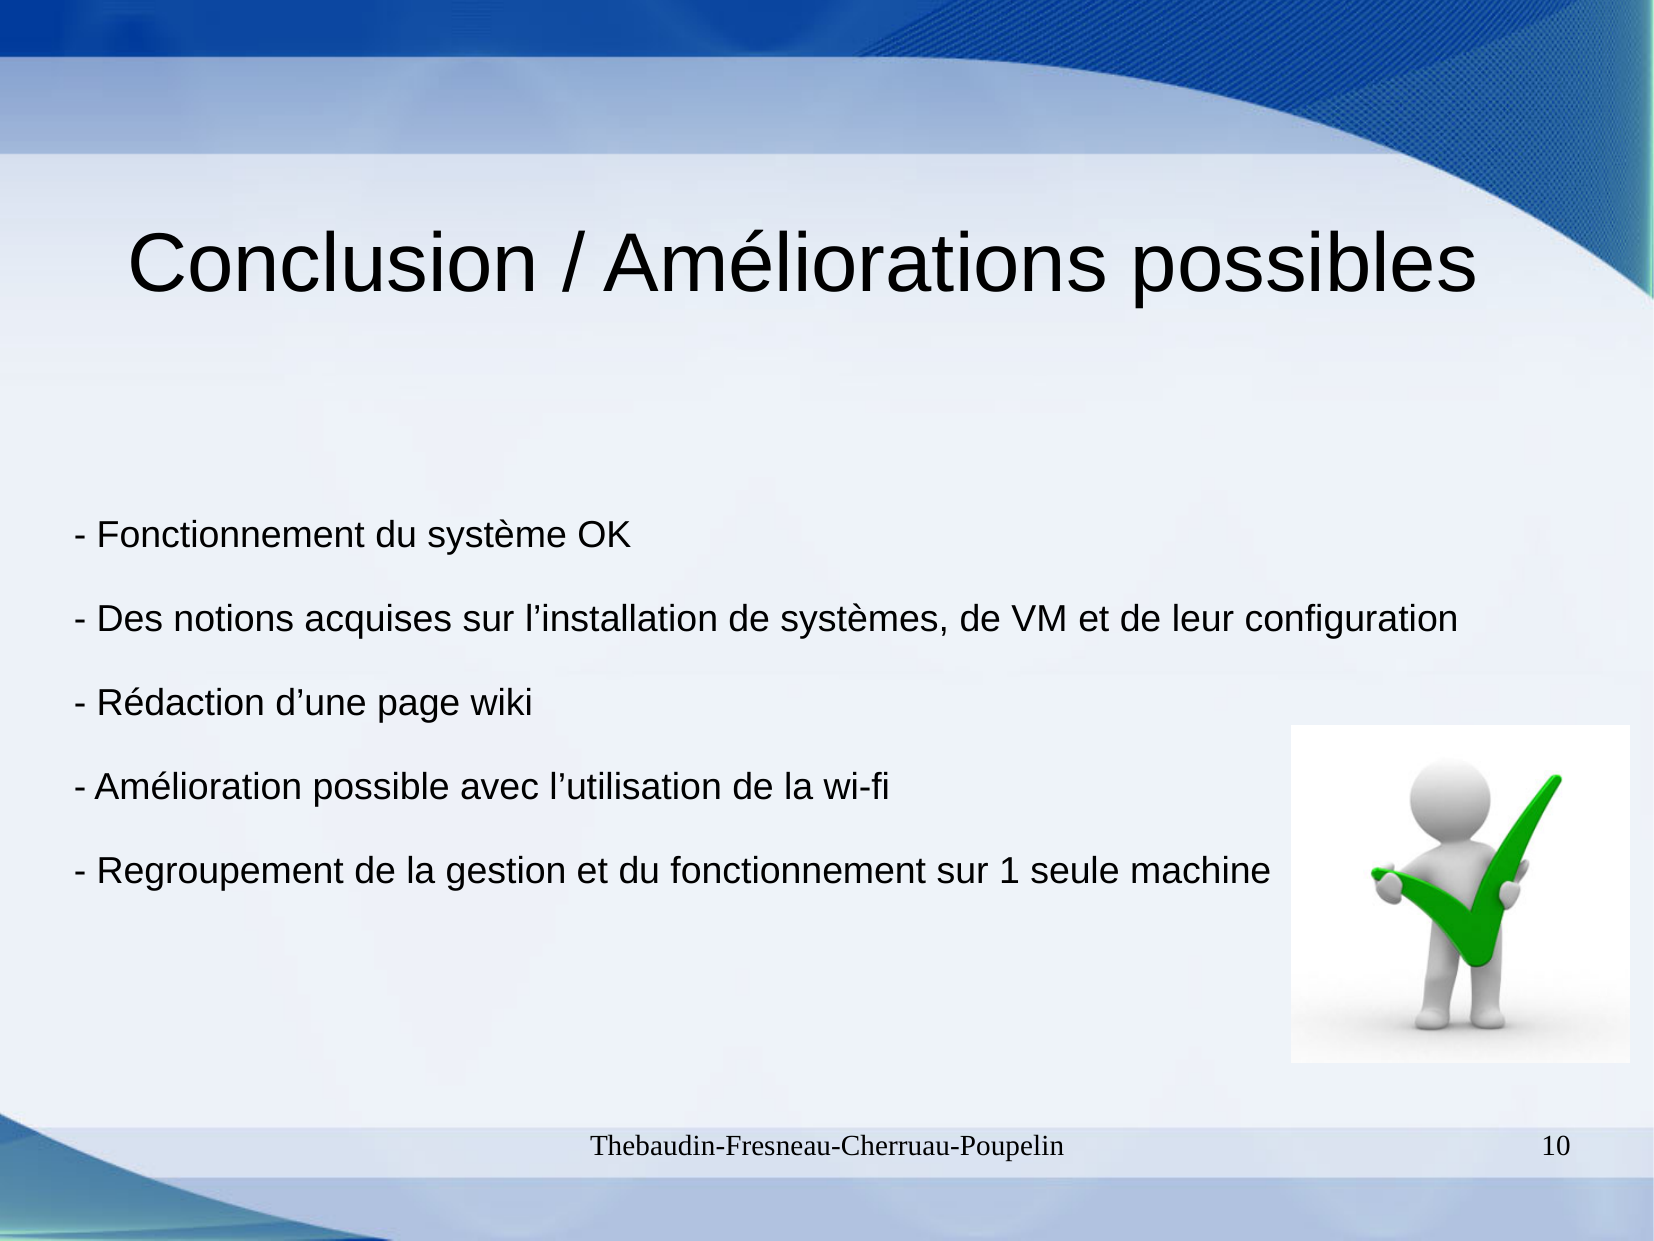

# Conclusion / Améliorations possibles
- Fonctionnement du système OK
- Des notions acquises sur l’installation de systèmes, de VM et de leur configuration
- Rédaction d’une page wiki
- Amélioration possible avec l’utilisation de la wi-fi
- Regroupement de la gestion et du fonctionnement sur 1 seule machine
Thebaudin-Fresneau-Cherruau-Poupelin
10